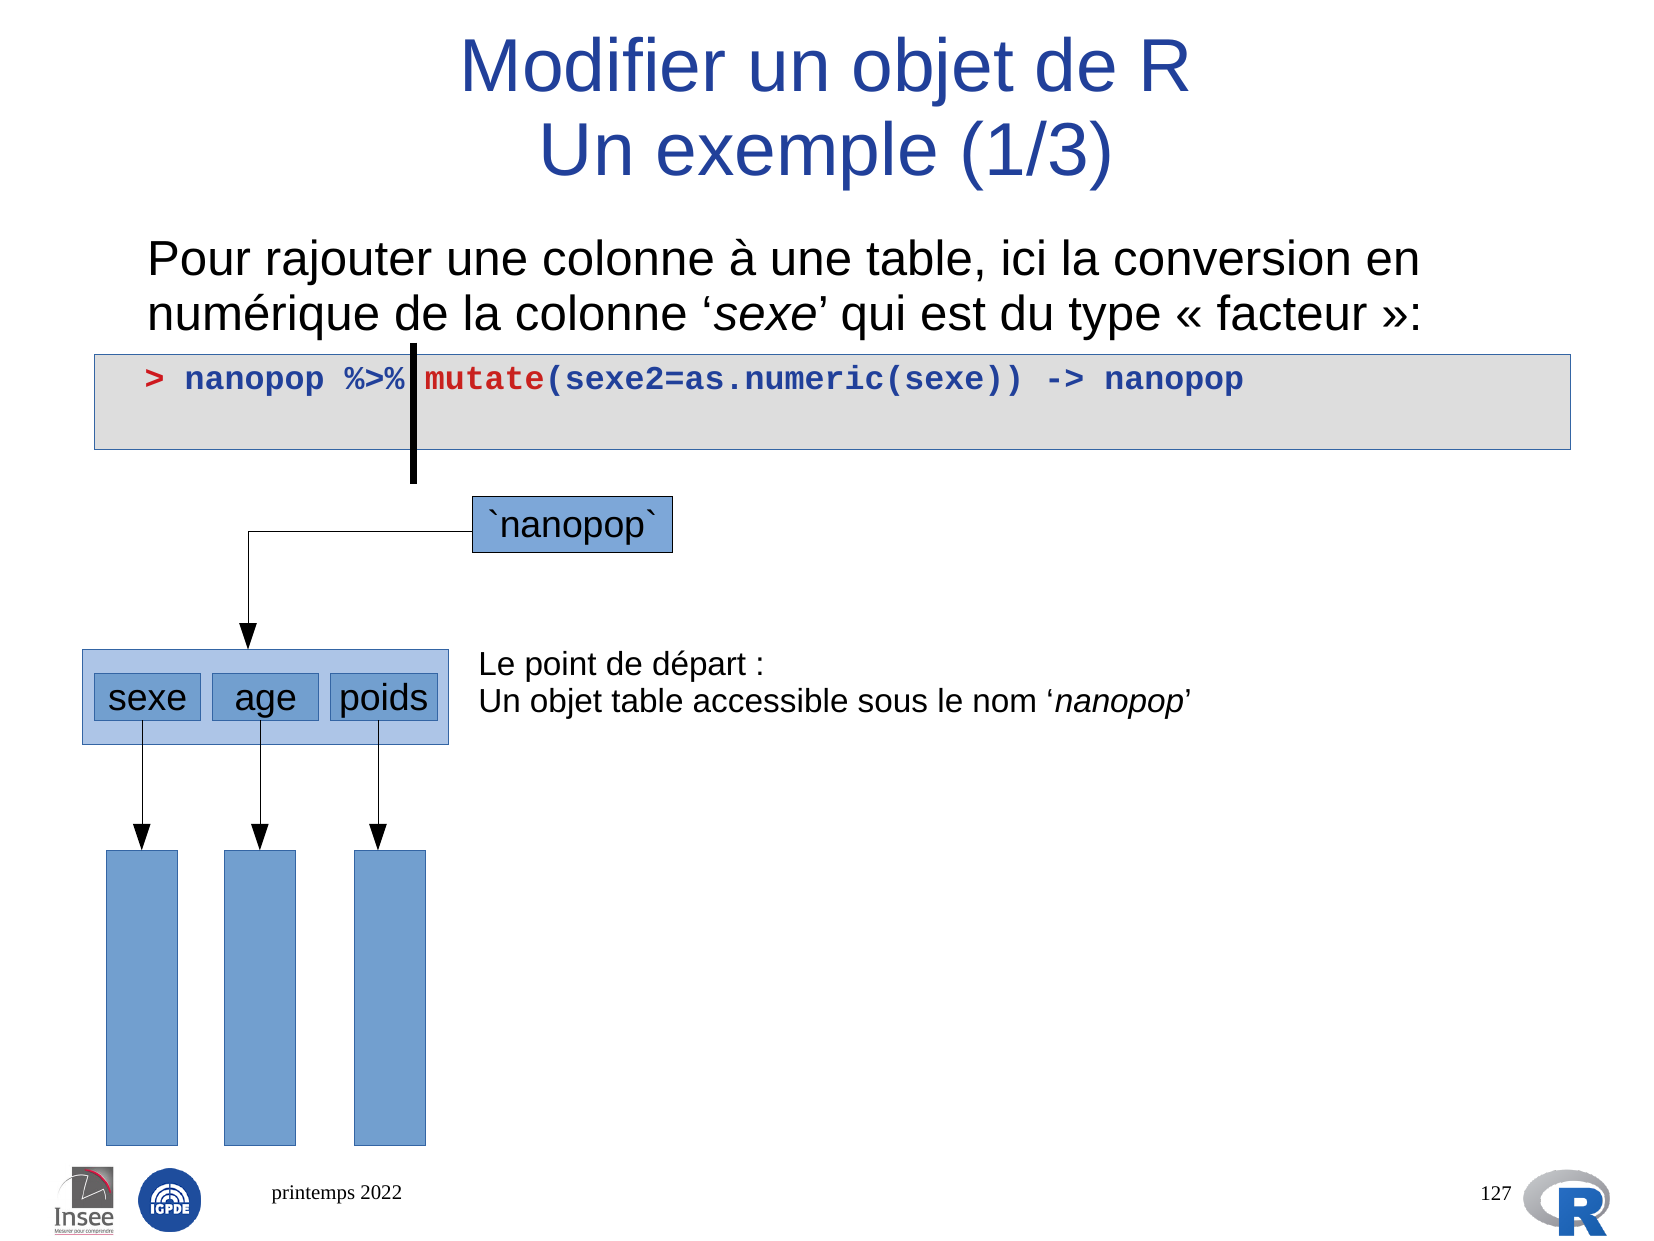

Modifier un objet de R
Un exemple (1/3)
# Pour rajouter une colonne à une table, ici la conversion en numérique de la colonne ‘sexe’ qui est du type « facteur »:
> nanopop %>% mutate(sexe2=as.numeric(sexe)) -> nanopop
`nanopop`
Le point de départ :
Un objet table accessible sous le nom ‘nanopop’
sexe
age
poids
printemps 2022
127